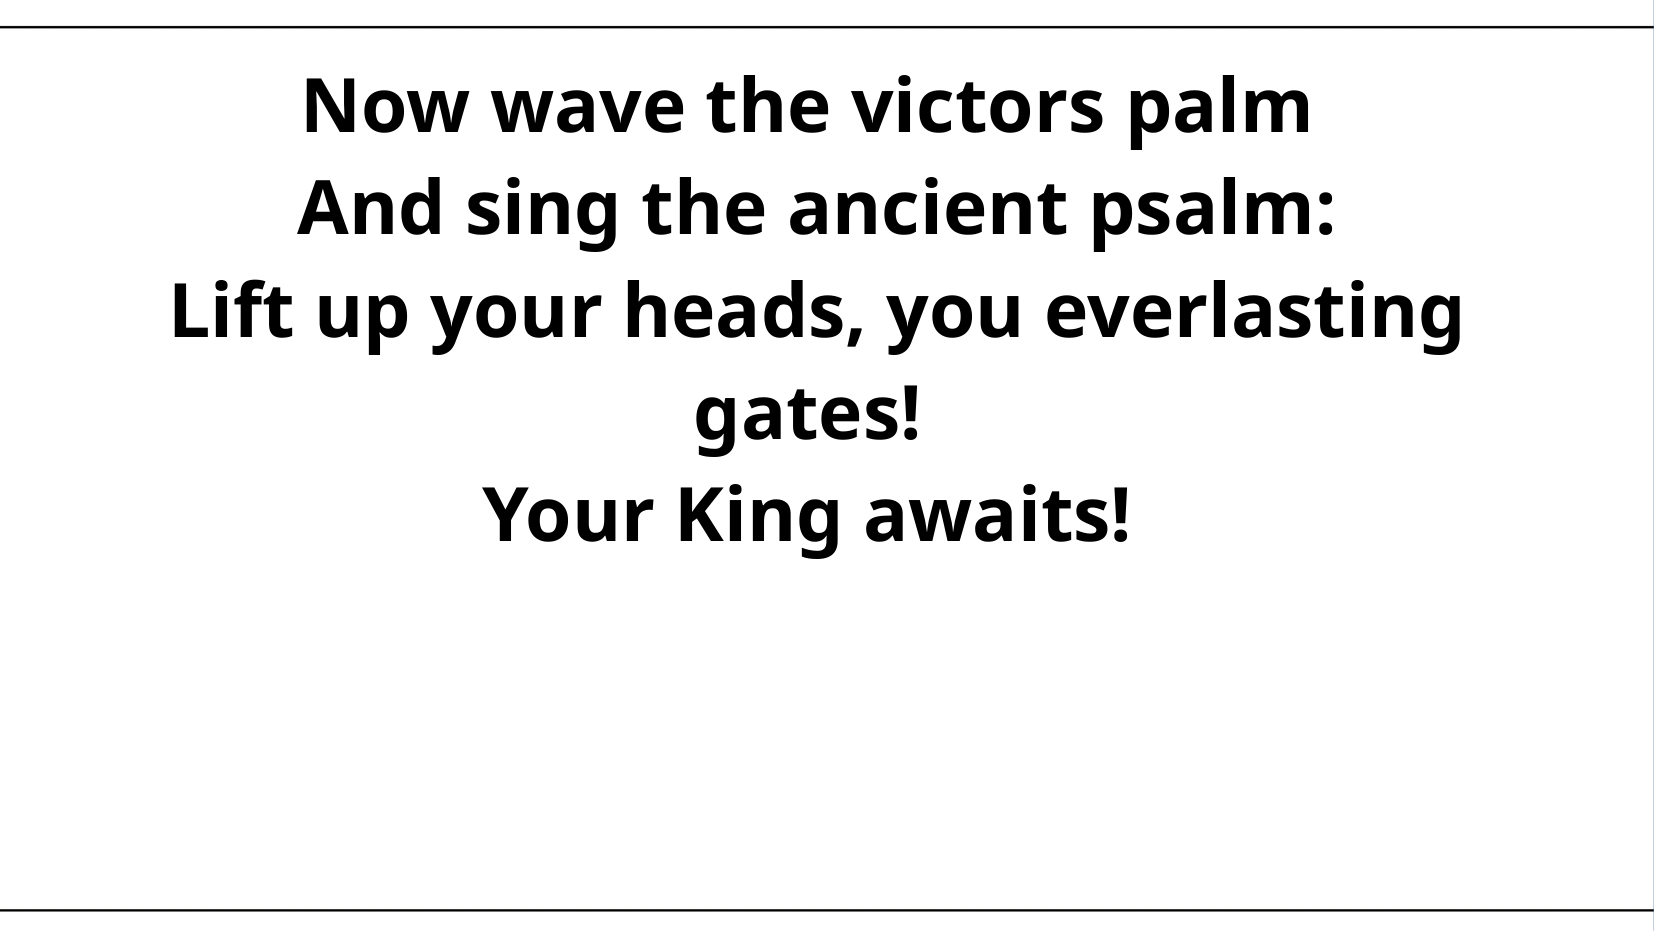

Now wave the victors palm
And sing the ancient psalm:
Lift up your heads, you everlasting gates!
Your King awaits!